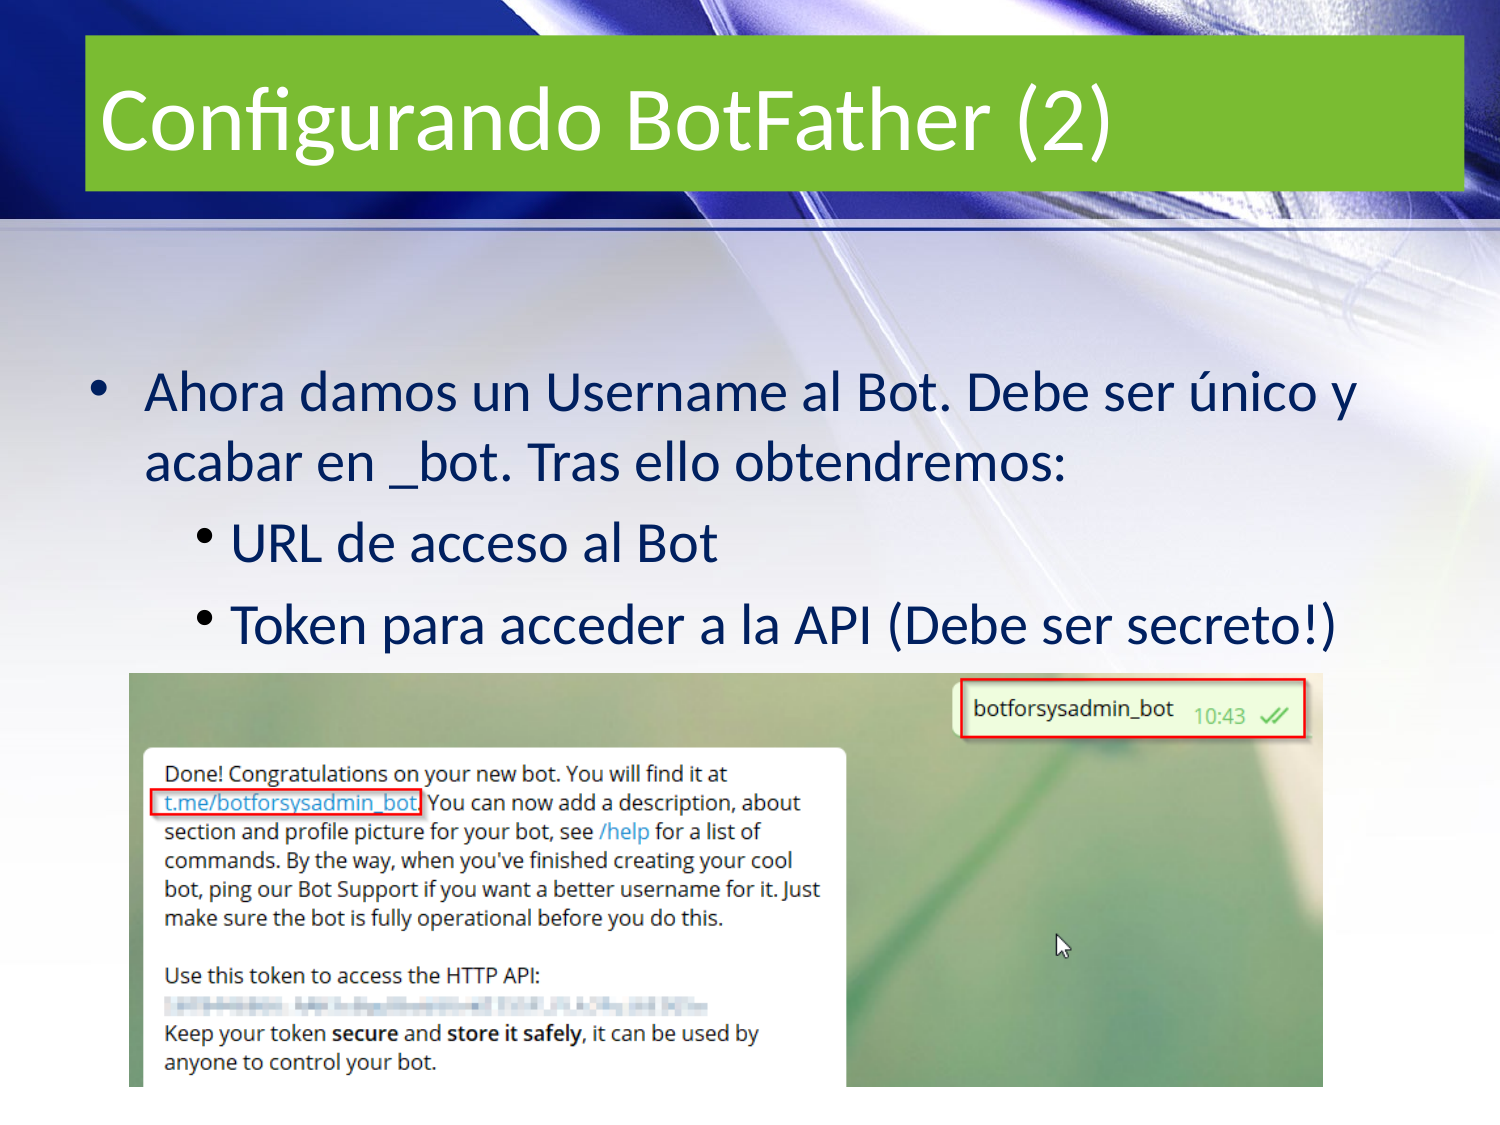

Configurando BotFather (2)
Ahora damos un Username al Bot. Debe ser único y acabar en _bot. Tras ello obtendremos:
URL de acceso al Bot
Token para acceder a la API (Debe ser secreto!)